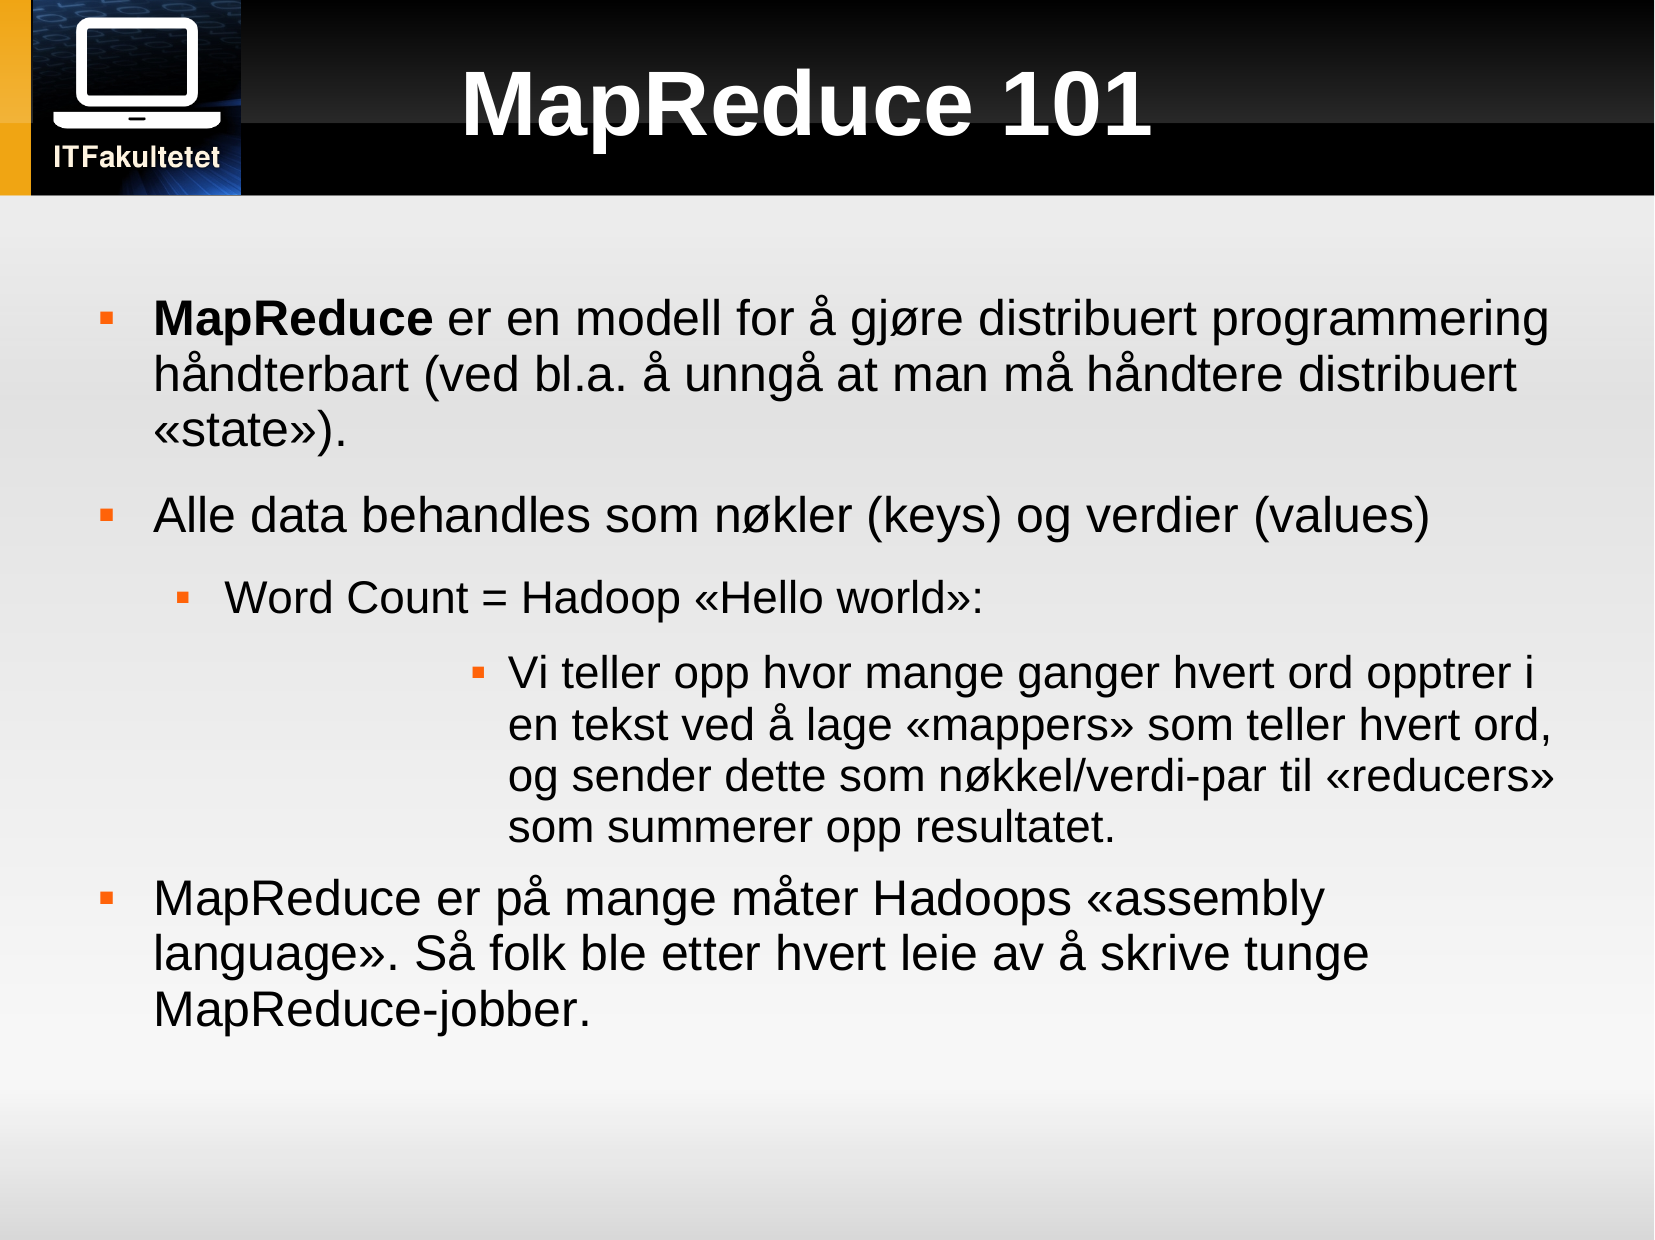

MapReduce 101
MapReduce er en modell for å gjøre distribuert programmering

håndterbart (ved bl.a. å unngå at man må håndtere distribuert
«state»).
Alle data behandles som nøkler (keys) og verdier (values)

Word Count = Hadoop «Hello world»:

Vi teller opp hvor mange ganger hvert ord opptrer i

en tekst ved å lage «mappers» som teller hvert ord,
og sender dette som nøkkel/verdi-par til «reducers»
som summerer opp resultatet.
MapReduce er på mange måter Hadoops «assembly

language». Så folk ble etter hvert leie av å skrive tunge
MapReduce-jobber.